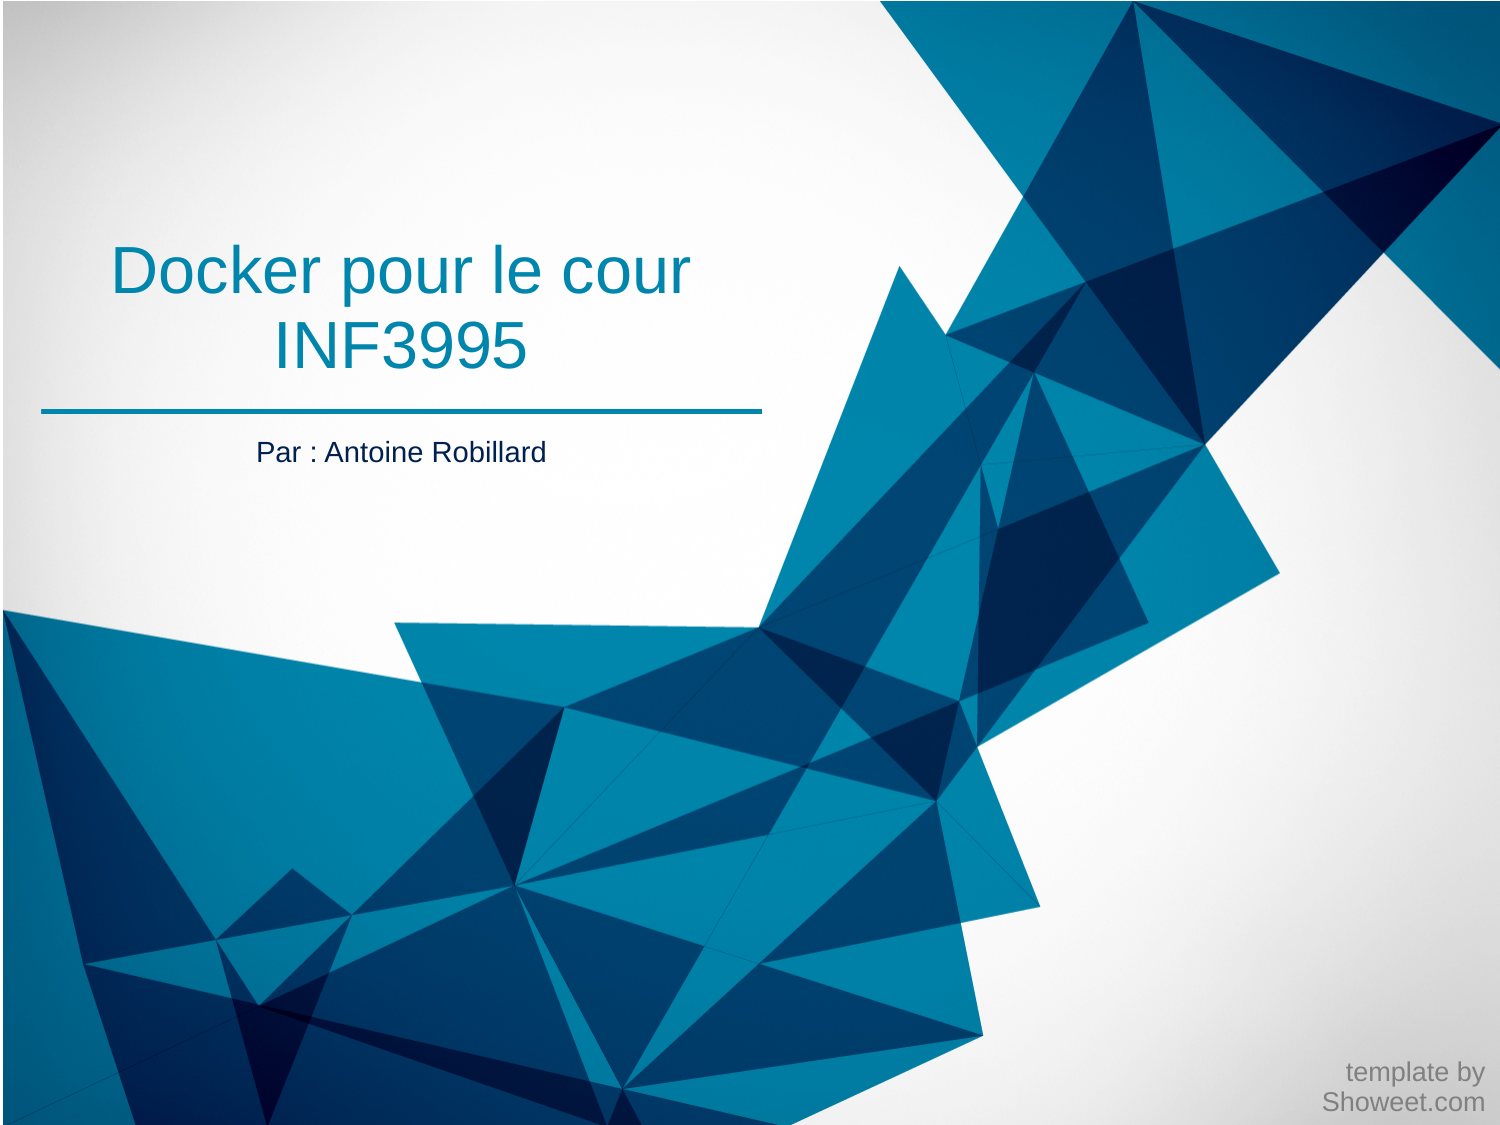

# Docker pour le cour INF3995
YOUR DATE HERE
template by Showeet.com